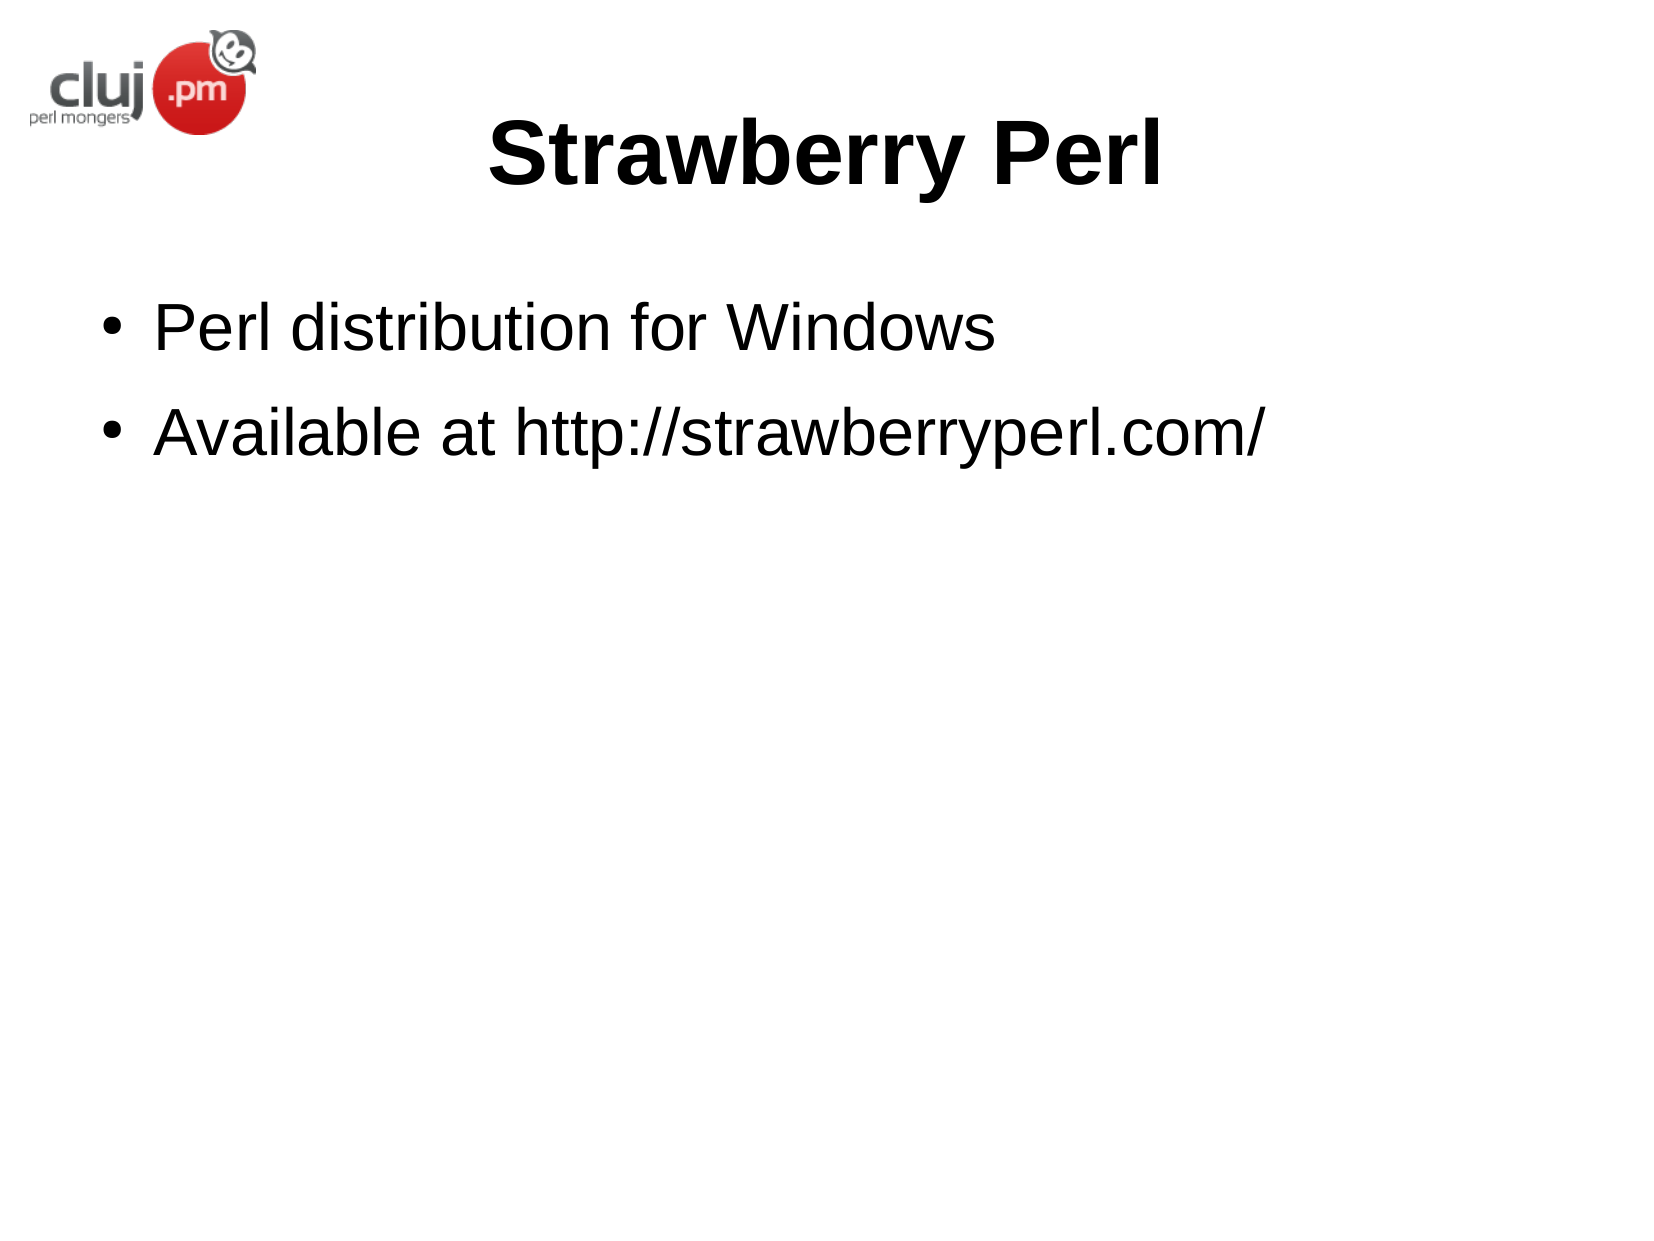

# Strawberry Perl
Perl distribution for Windows
Available at http://strawberryperl.com/